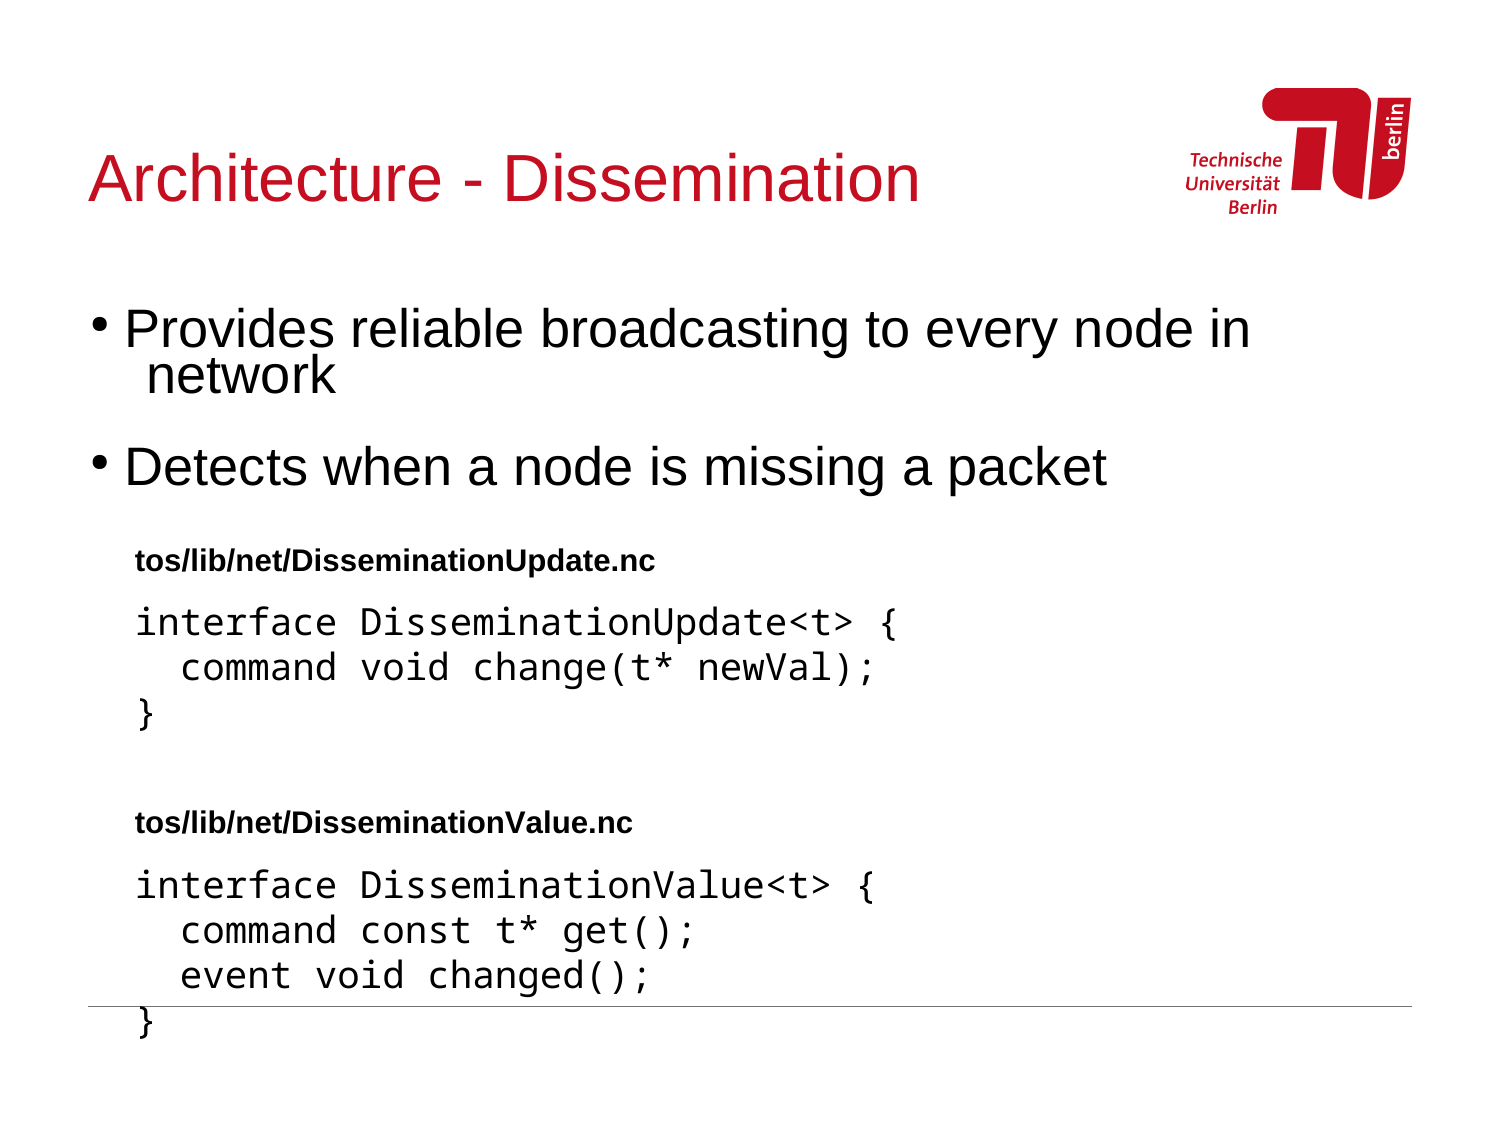

# Architecture - Dissemination
 Provides reliable broadcasting to every node in network
 Detects when a node is missing a packet
tos/lib/net/DisseminationUpdate.nc
interface DisseminationUpdate<t> {
 command void change(t* newVal);
}
tos/lib/net/DisseminationValue.nc
interface DisseminationValue<t> {
 command const t* get();
 event void changed();
}